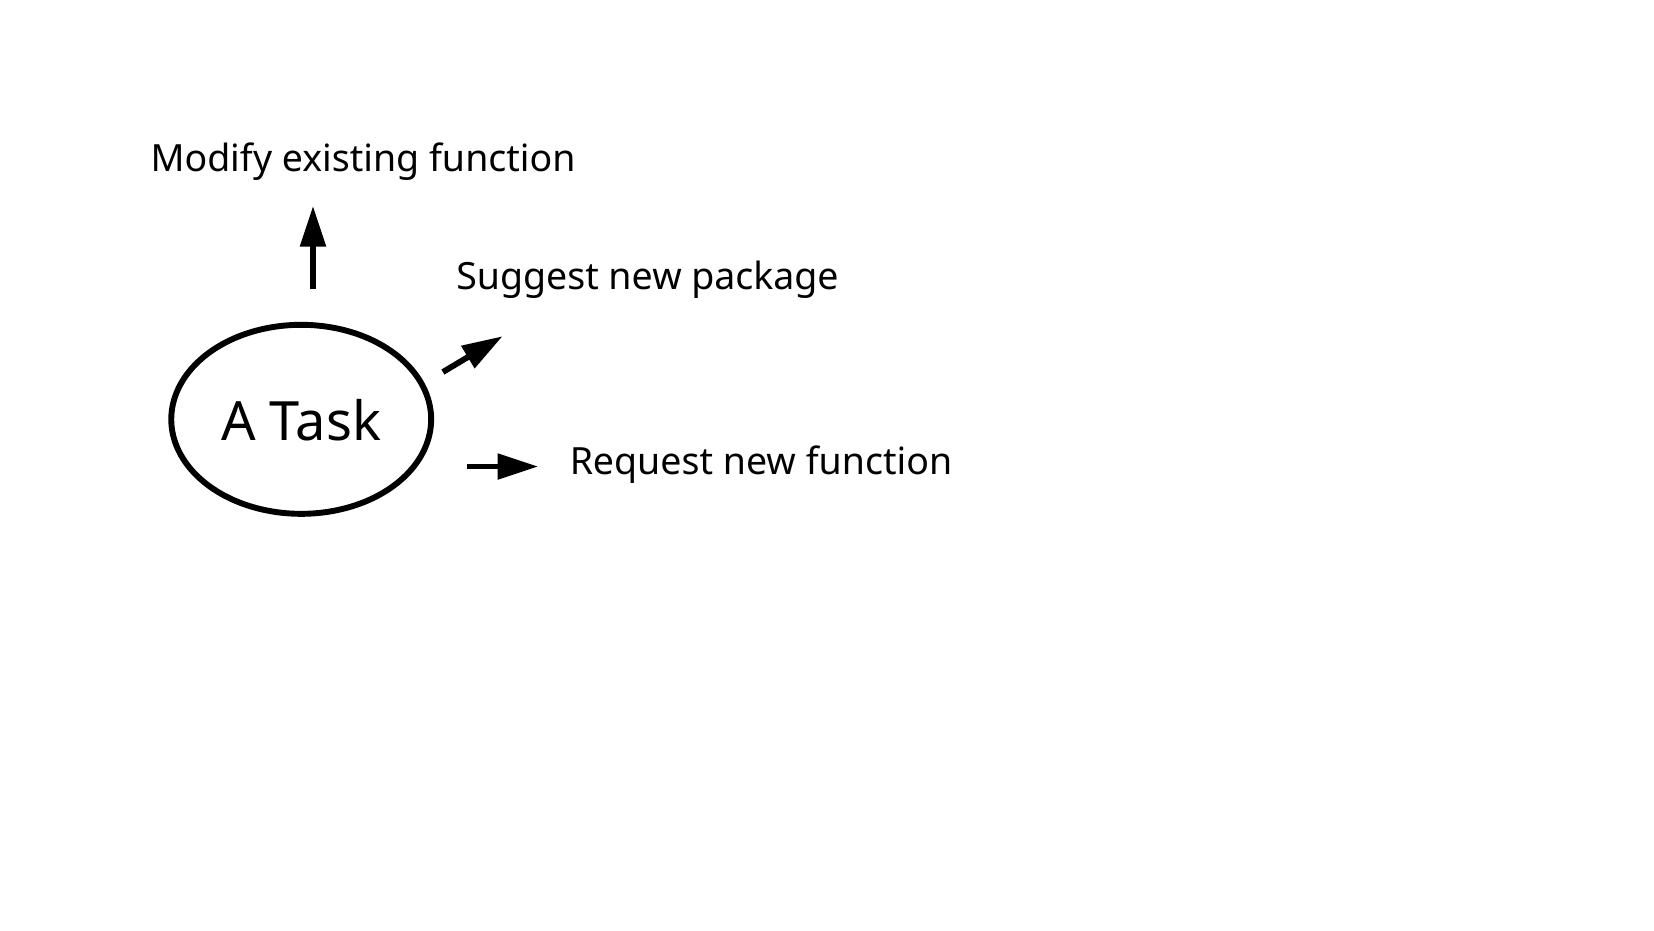

Modify existing function
Suggest new package
A Task
Request new function